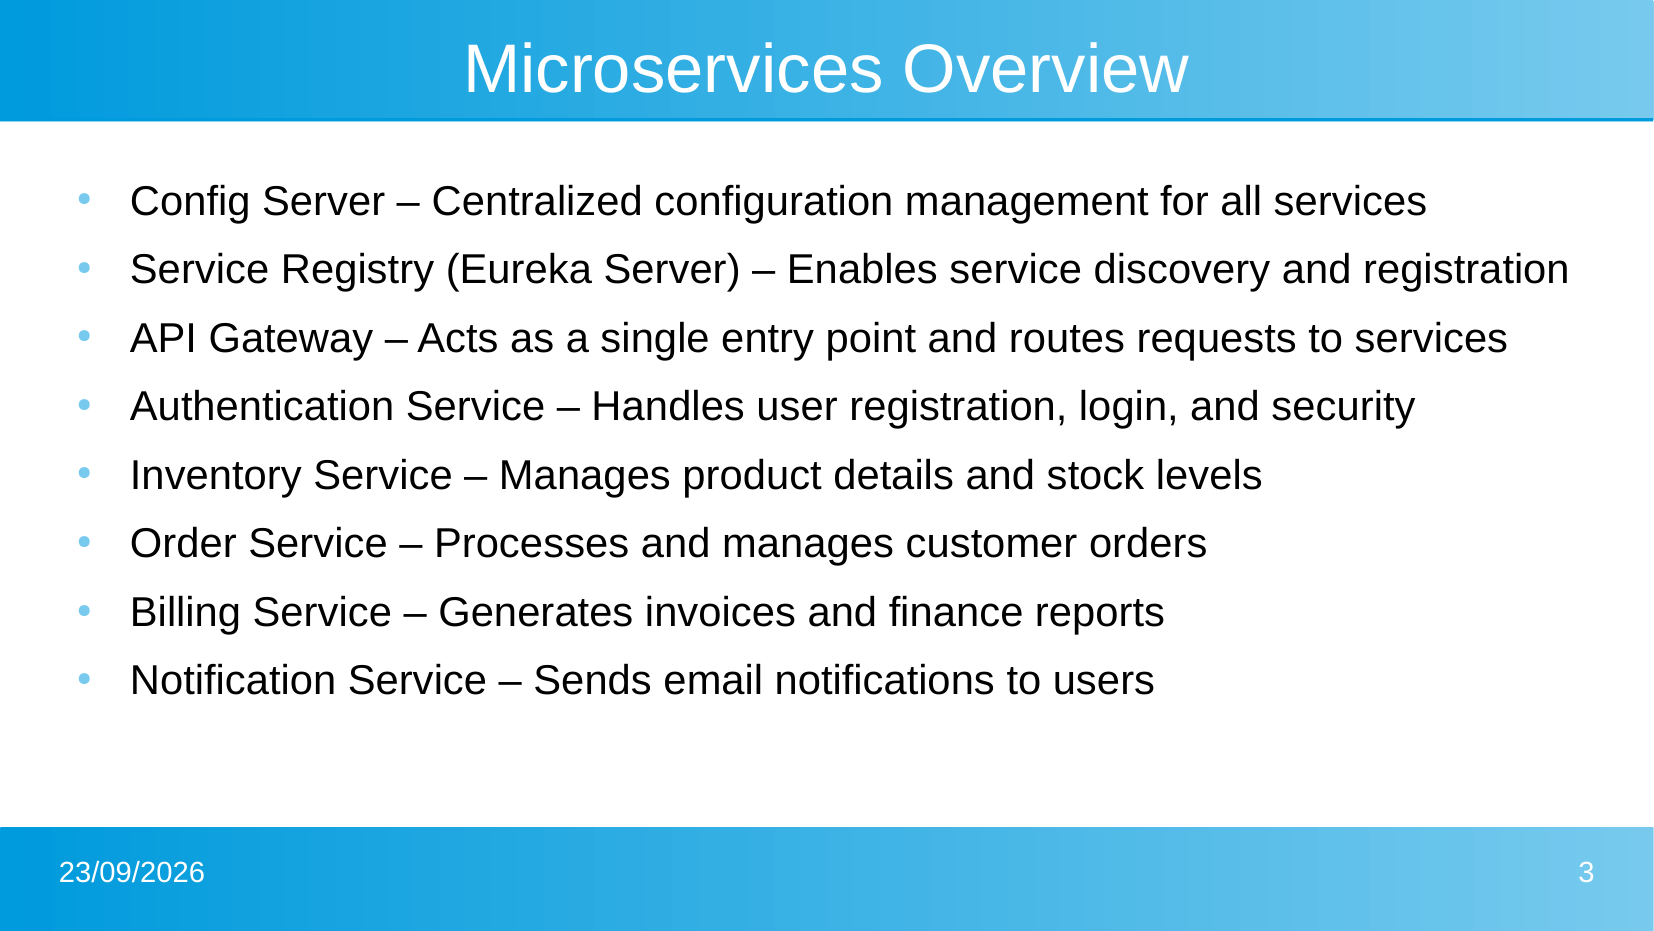

# Microservices Overview
Config Server – Centralized configuration management for all services
Service Registry (Eureka Server) – Enables service discovery and registration
API Gateway – Acts as a single entry point and routes requests to services
Authentication Service – Handles user registration, login, and security
Inventory Service – Manages product details and stock levels
Order Service – Processes and manages customer orders
Billing Service – Generates invoices and finance reports
Notification Service – Sends email notifications to users
3